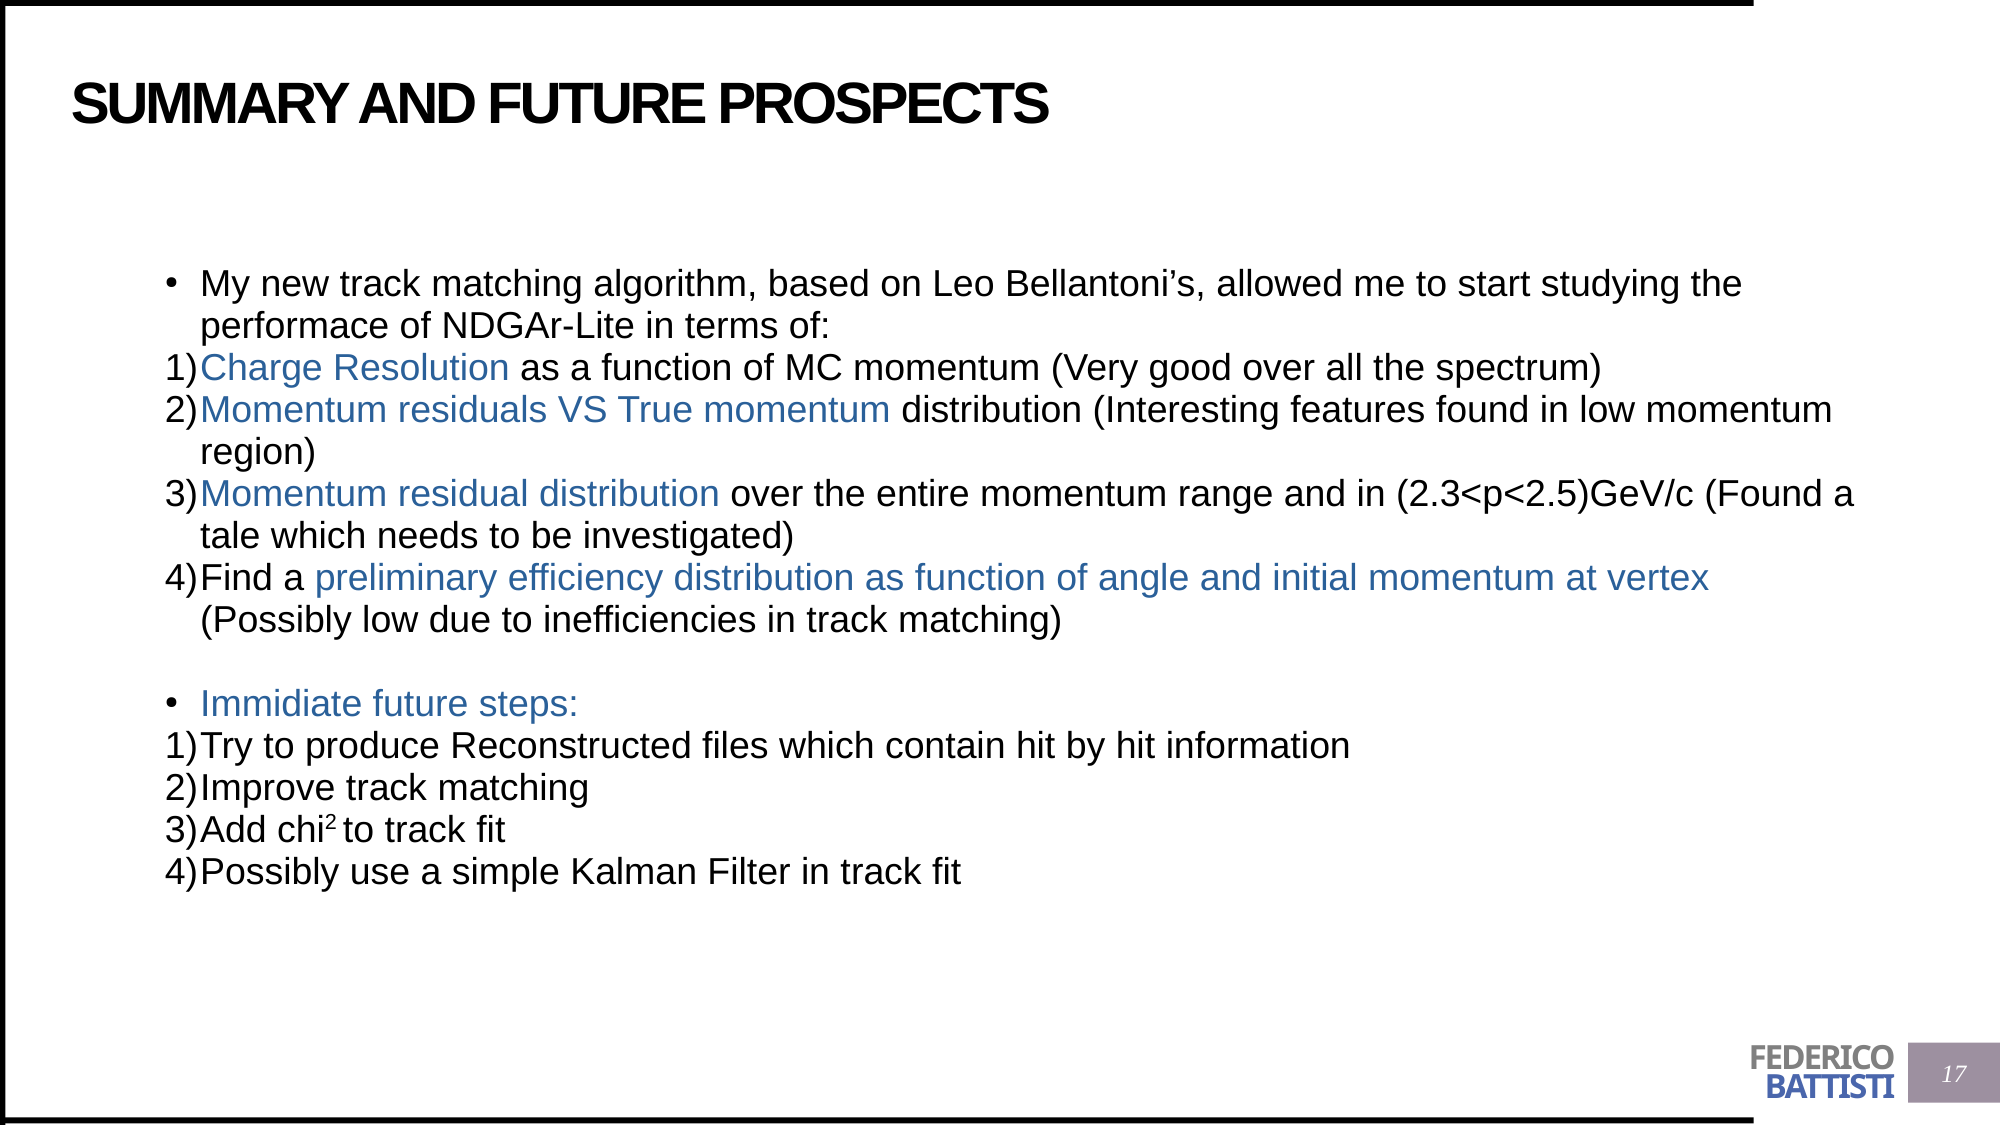

# Summary and future prospects
My new track matching algorithm, based on Leo Bellantoni’s, allowed me to start studying the performace of NDGAr-Lite in terms of:
Charge Resolution as a function of MC momentum (Very good over all the spectrum)
Momentum residuals VS True momentum distribution (Interesting features found in low momentum region)
Momentum residual distribution over the entire momentum range and in (2.3<p<2.5)GeV/c (Found a tale which needs to be investigated)
Find a preliminary efficiency distribution as function of angle and initial momentum at vertex (Possibly low due to inefficiencies in track matching)
Immidiate future steps:
Try to produce Reconstructed files which contain hit by hit information
Improve track matching
Add chi2 to track fit
Possibly use a simple Kalman Filter in track fit